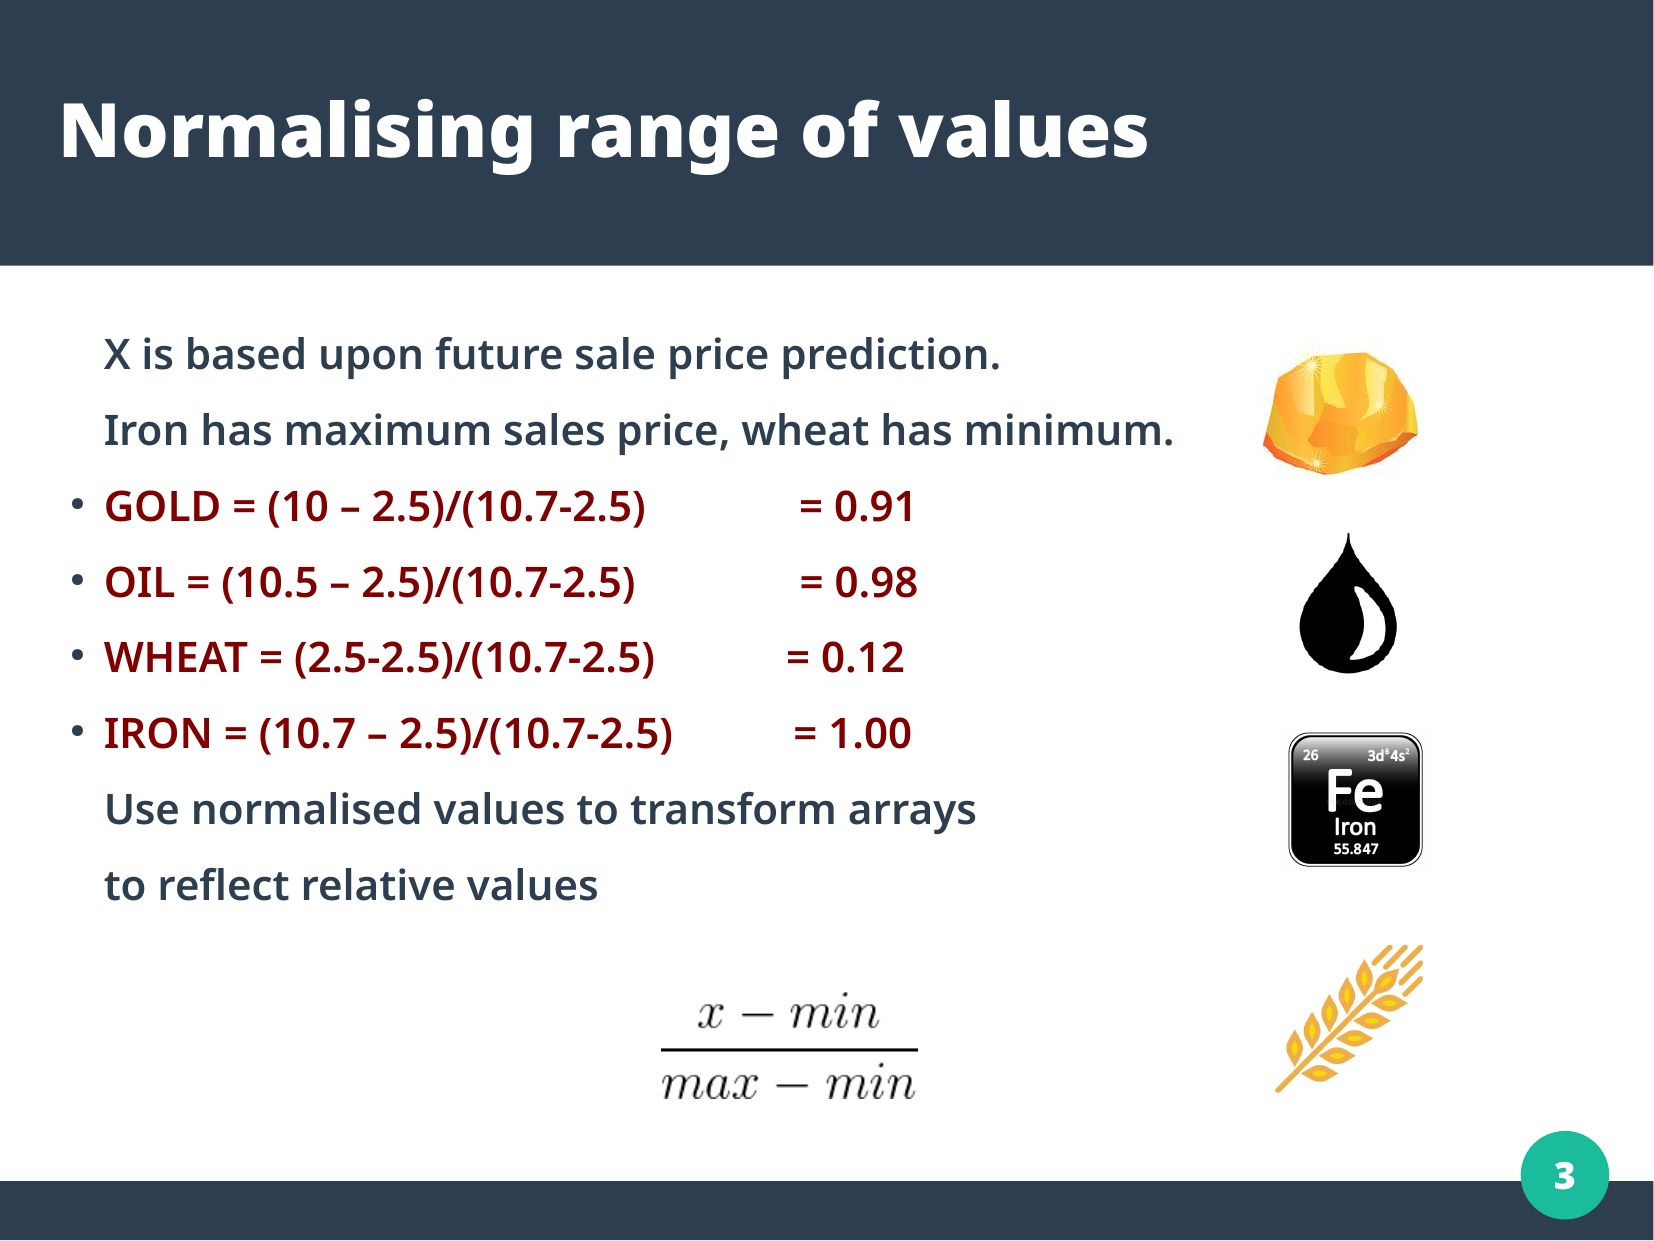

# Normalising range of values
X is based upon future sale price prediction.
Iron has maximum sales price, wheat has minimum.
GOLD = (10 – 2.5)/(10.7-2.5) = 0.91
OIL = (10.5 – 2.5)/(10.7-2.5) = 0.98
WHEAT = (2.5-2.5)/(10.7-2.5) = 0.12
IRON = (10.7 – 2.5)/(10.7-2.5) = 1.00
Use normalised values to transform arrays
to reflect relative values
3